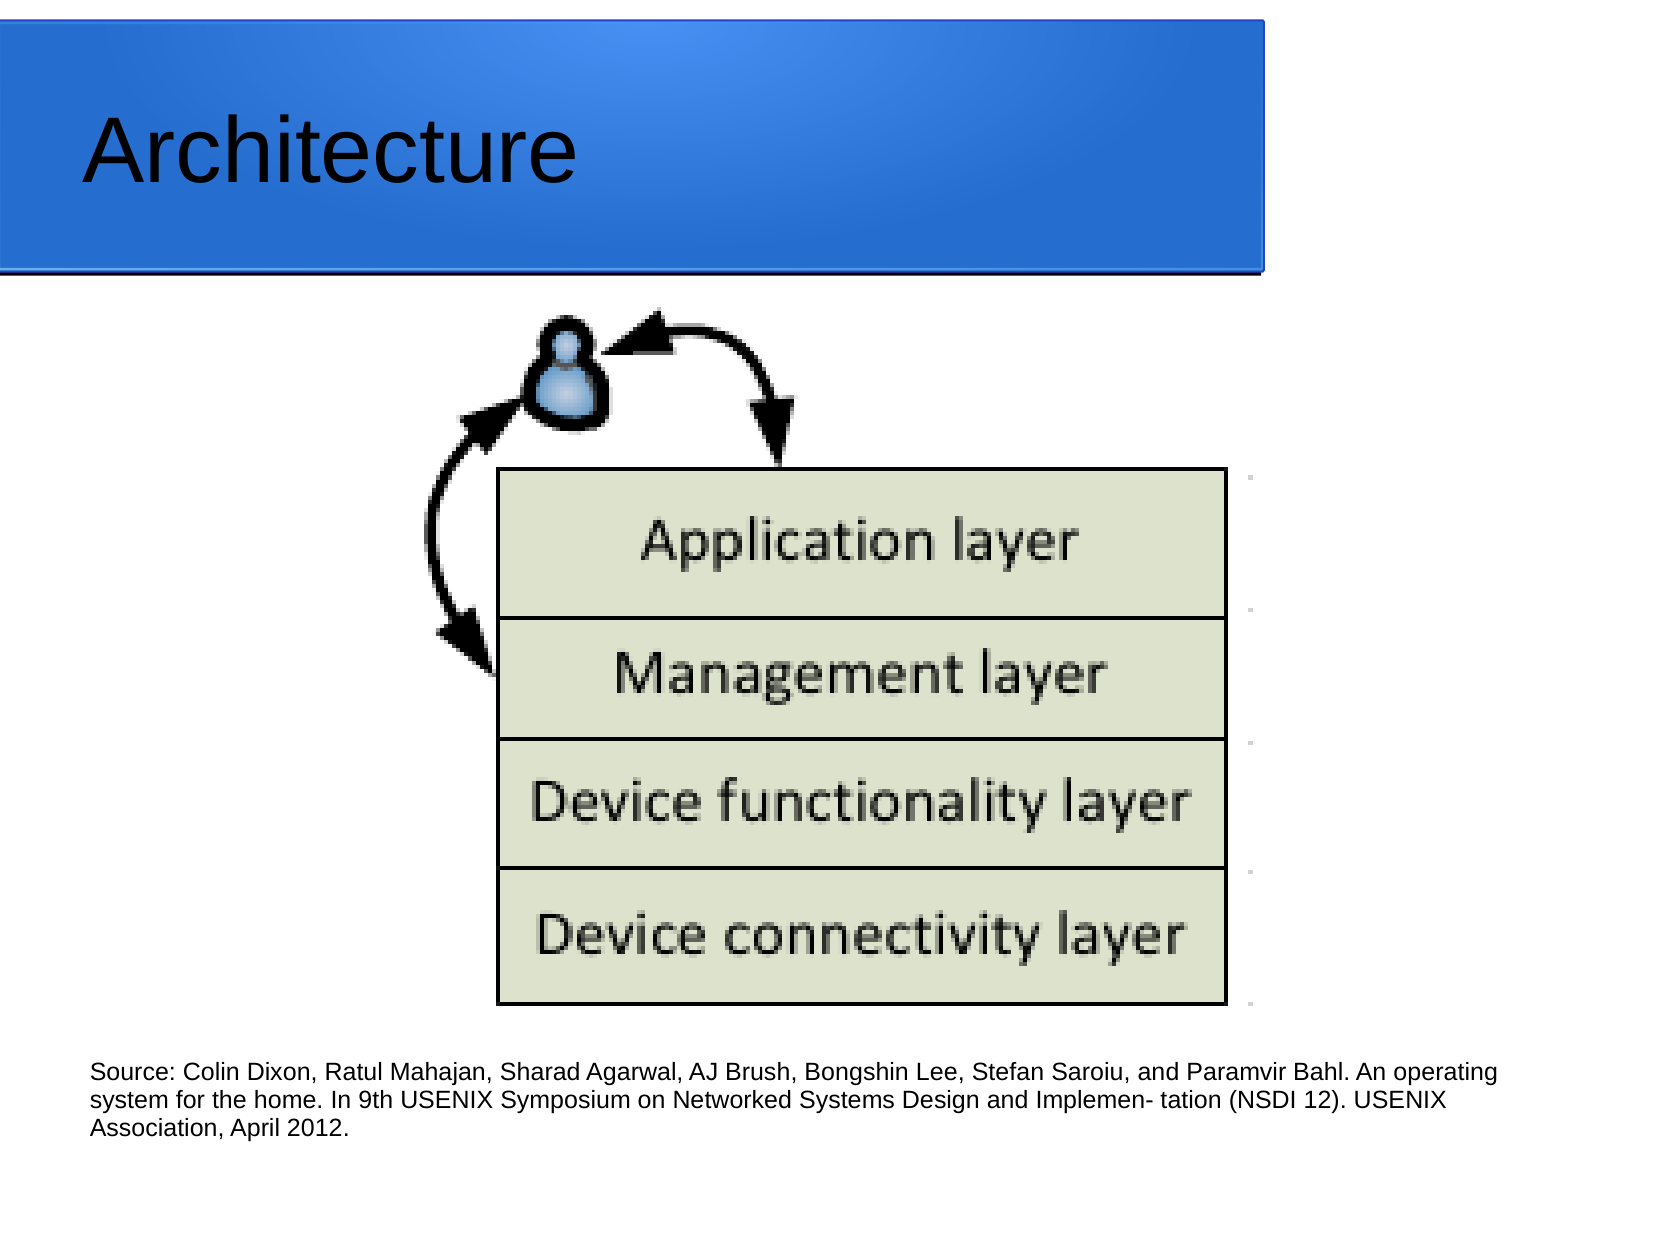

# Architecture
Source: Colin Dixon, Ratul Mahajan, Sharad Agarwal, AJ Brush, Bongshin Lee, Stefan Saroiu, and Paramvir Bahl. An operating system for the home. In 9th USENIX Symposium on Networked Systems Design and Implemen- tation (NSDI 12). USENIX Association, April 2012.